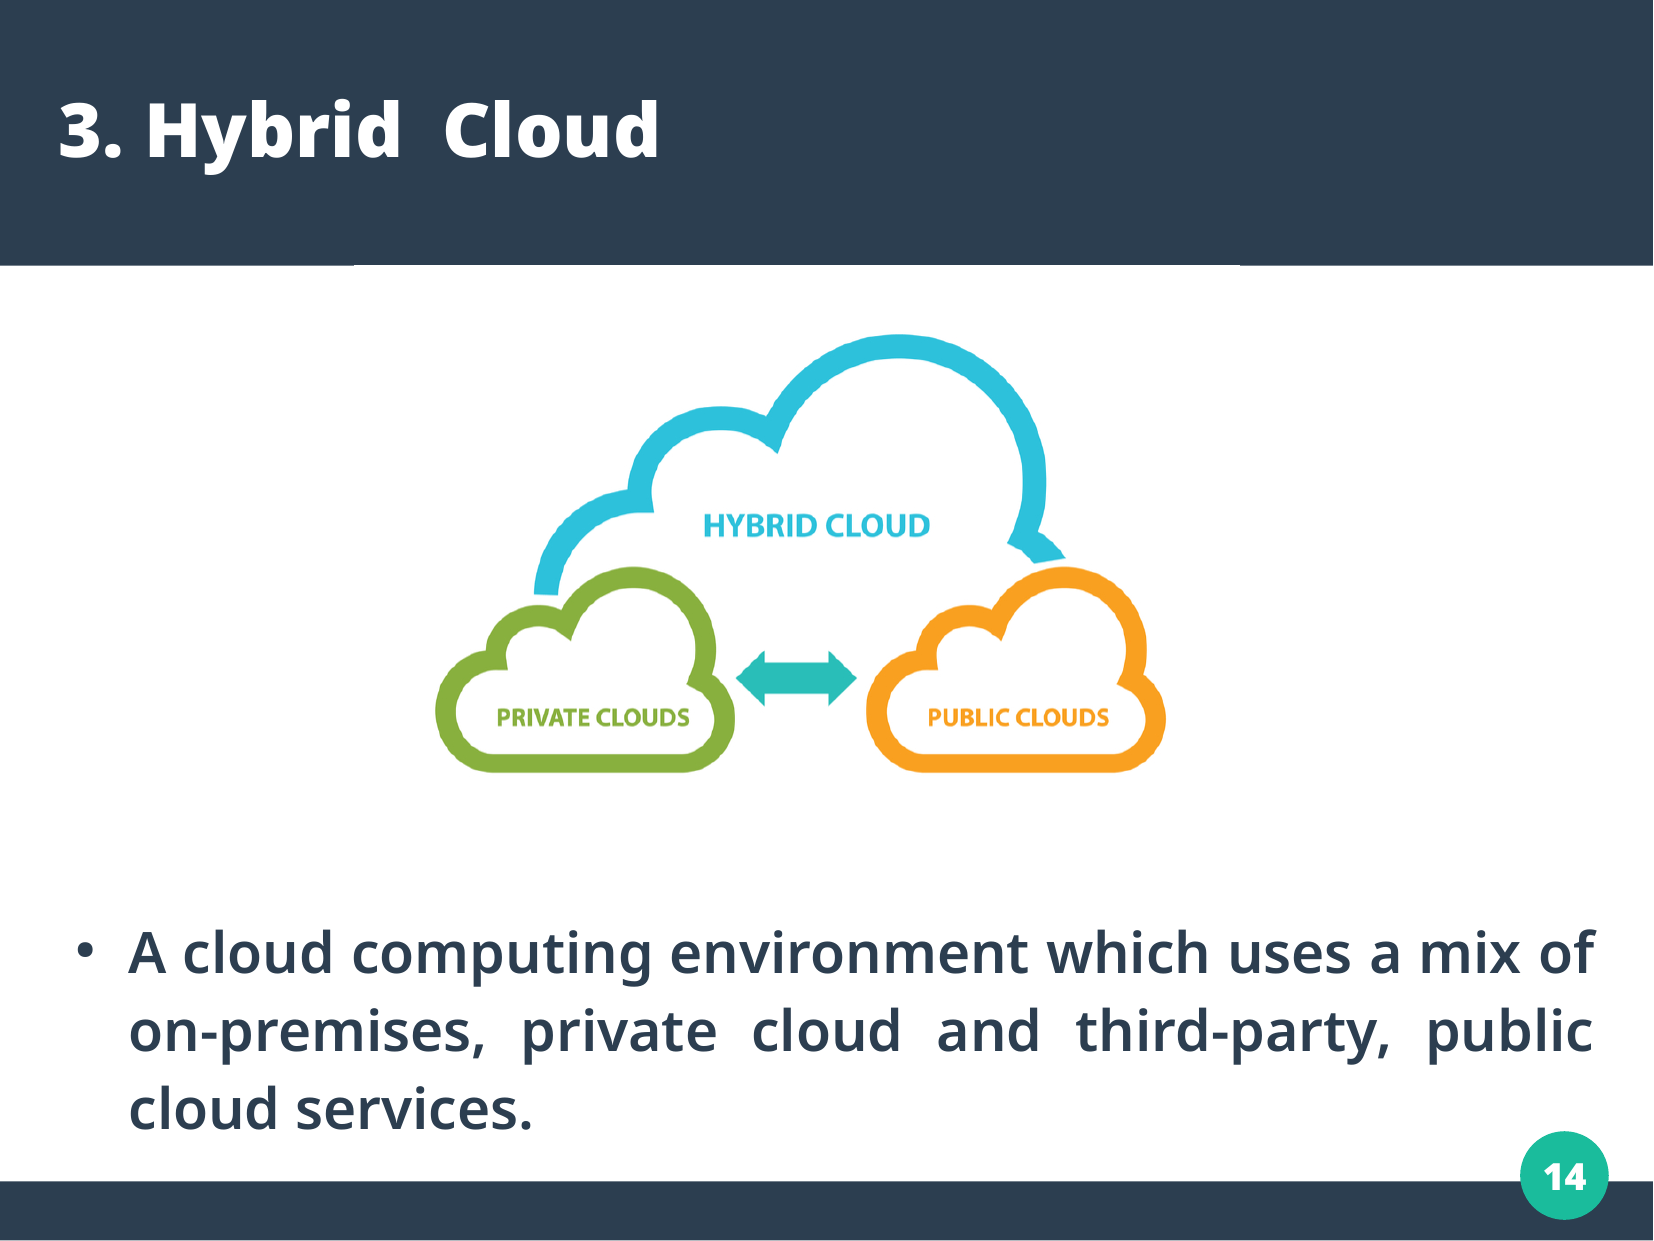

# 3. Hybrid Cloud
A cloud computing environment which uses a mix of on-premises, private cloud and third-party, public cloud services.
14